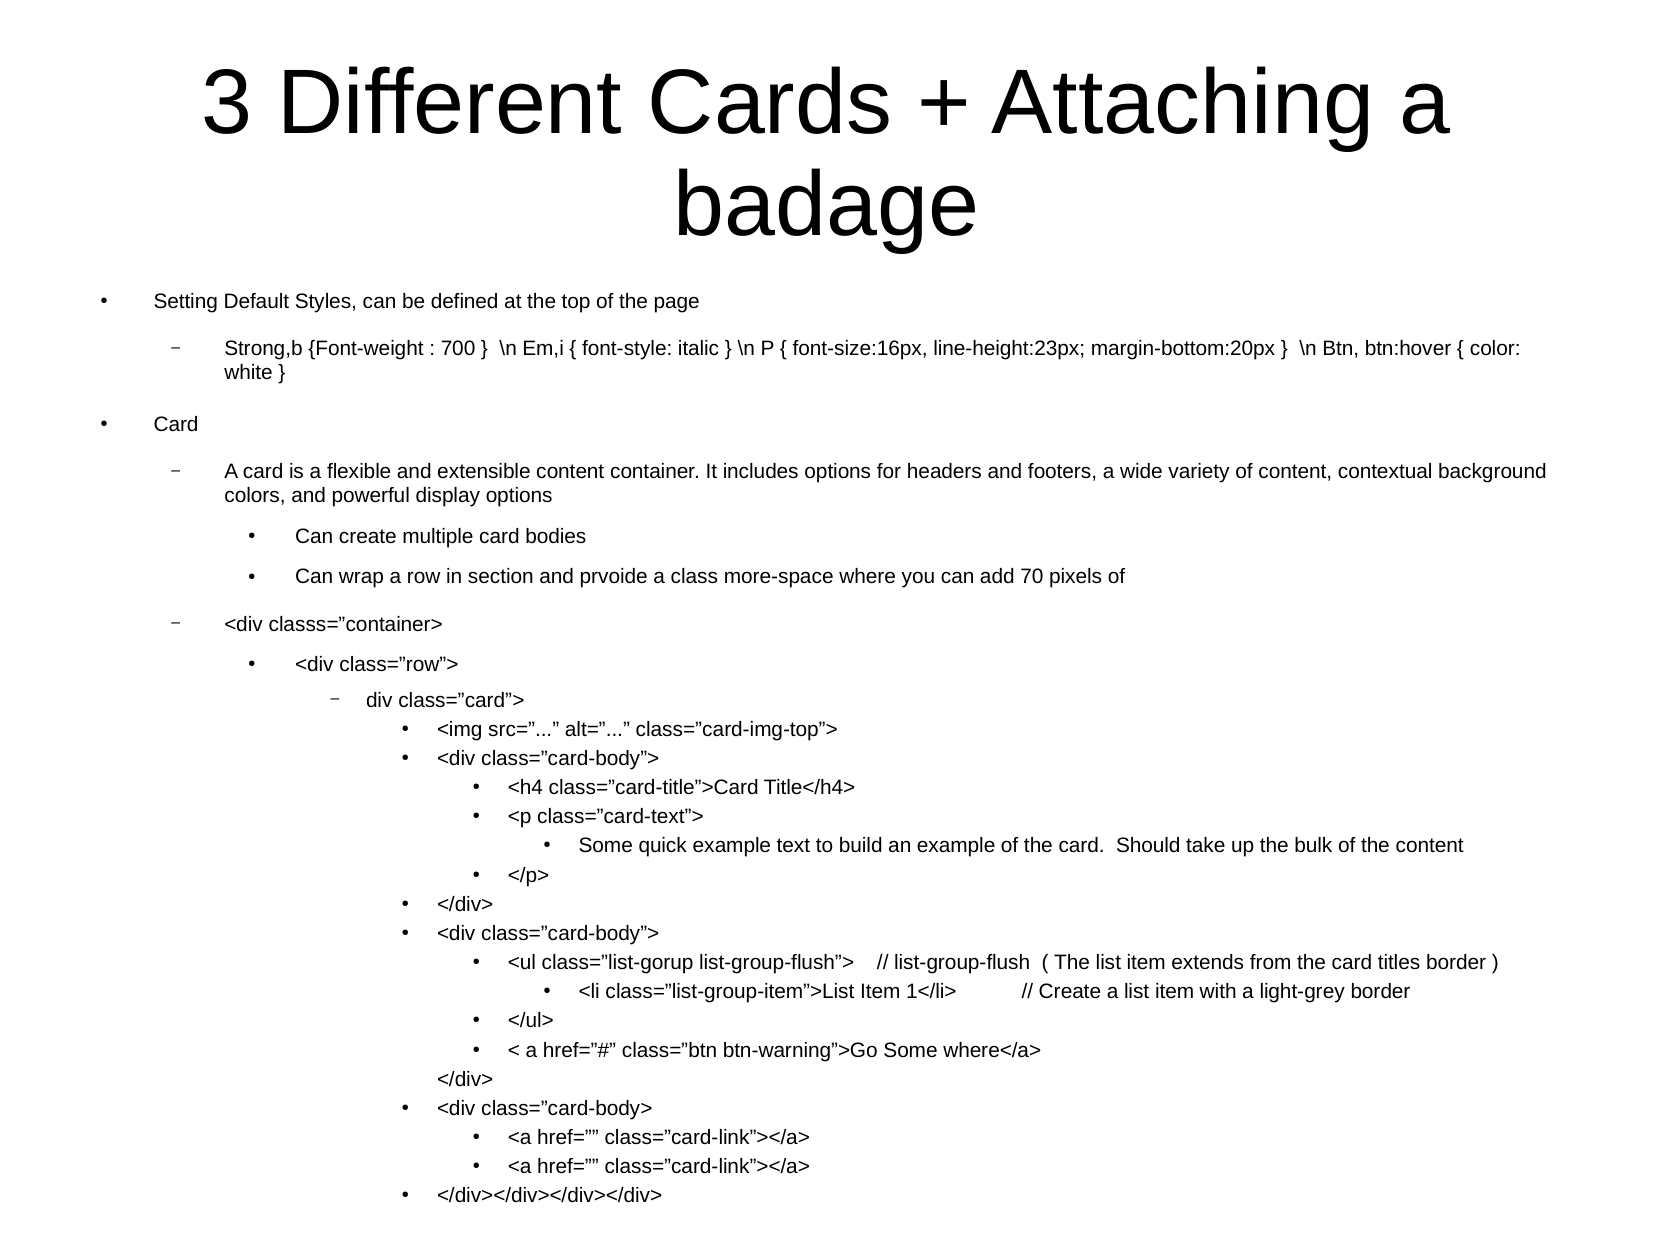

# 3 Different Cards + Attaching a badage
Setting Default Styles, can be defined at the top of the page
Strong,b {Font-weight : 700 } \n Em,i { font-style: italic } \n P { font-size:16px, line-height:23px; margin-bottom:20px } \n Btn, btn:hover { color: white }
Card
A card is a flexible and extensible content container. It includes options for headers and footers, a wide variety of content, contextual background colors, and powerful display options
Can create multiple card bodies
Can wrap a row in section and prvoide a class more-space where you can add 70 pixels of
<div classs=”container>
<div class=”row”>
div class=”card”>
<img src=”...” alt=”...” class=”card-img-top”>
<div class=”card-body”>
<h4 class=”card-title”>Card Title</h4>
<p class=”card-text”>
Some quick example text to build an example of the card. Should take up the bulk of the content
</p>
</div>
<div class=”card-body”>
<ul class=”list-gorup list-group-flush”> // list-group-flush ( The list item extends from the card titles border )
<li class=”list-group-item”>List Item 1</li>	// Create a list item with a light-grey border
</ul>
< a href=”#” class=”btn btn-warning”>Go Some where</a>
</div>
<div class=”card-body>
<a href=”” class=”card-link”></a>
<a href=”” class=”card-link”></a>
</div></div></div></div>